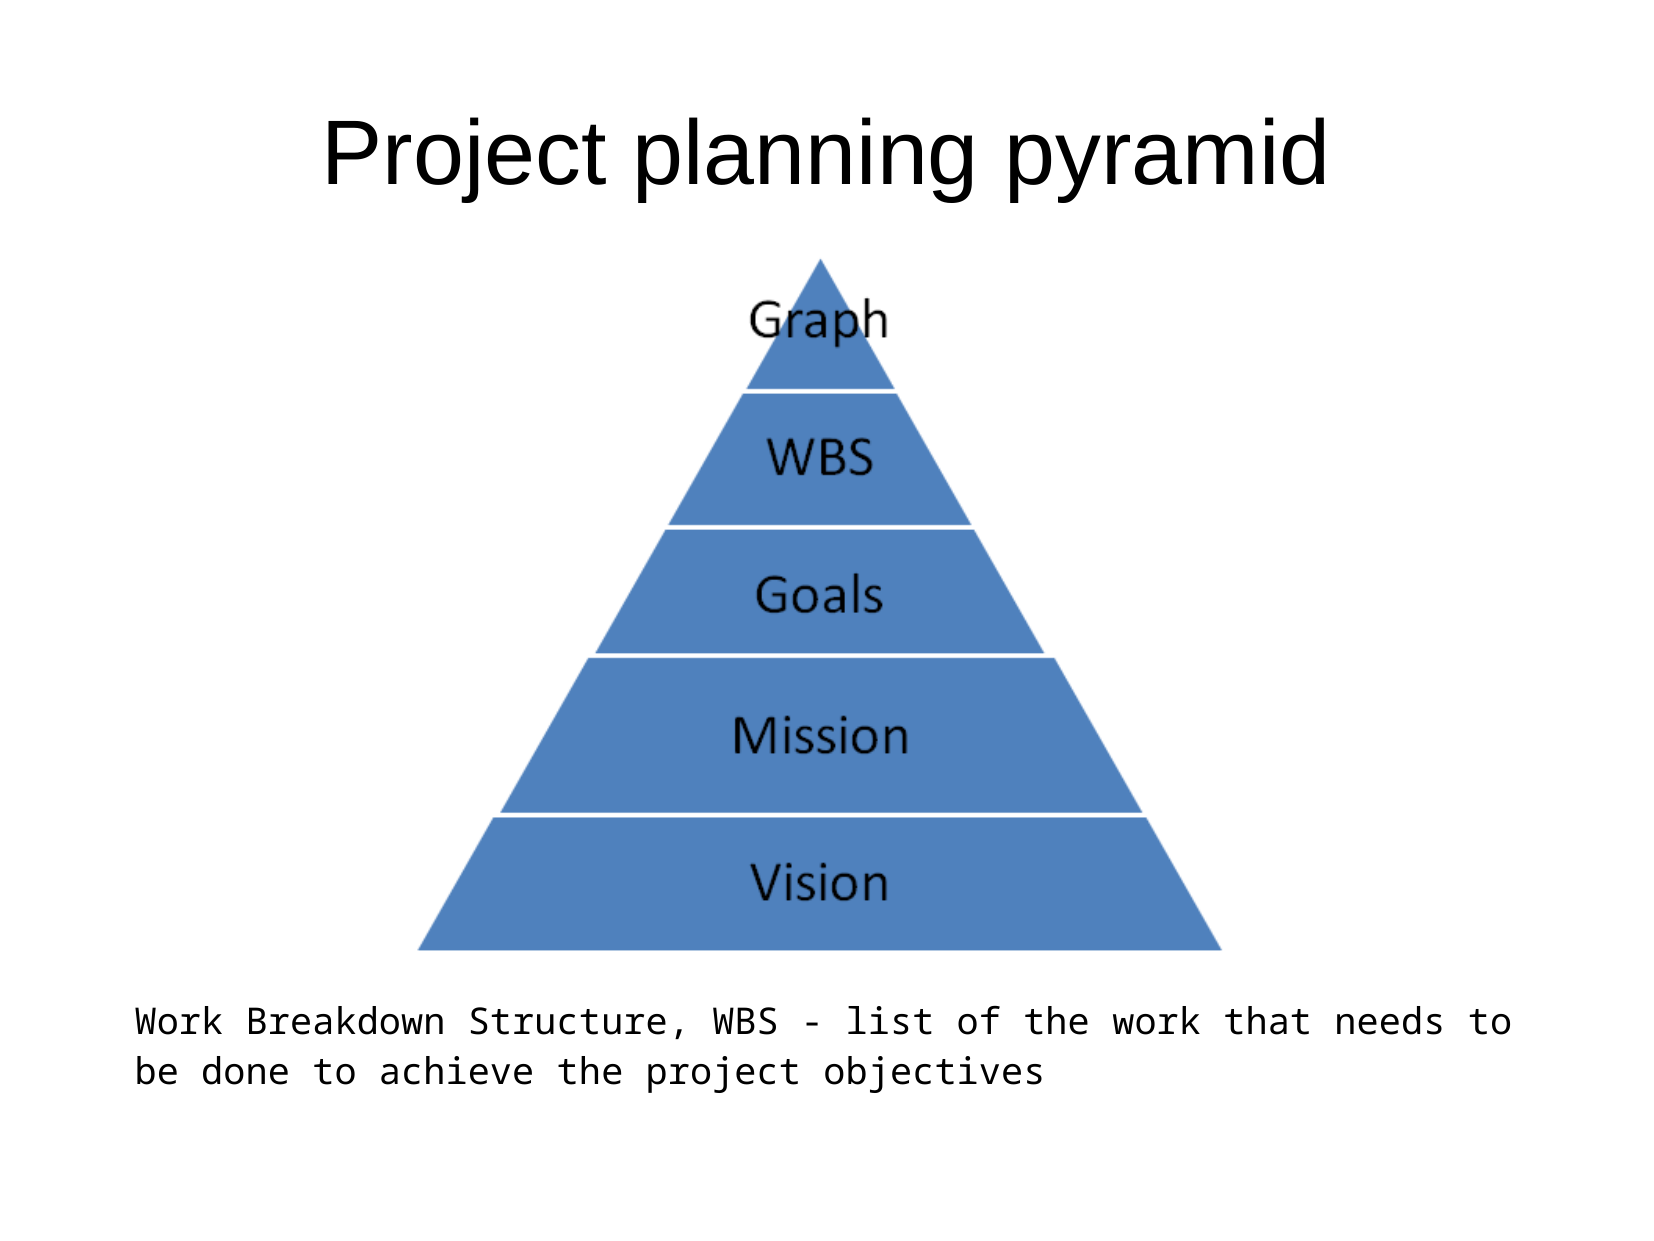

# Project planning pyramid
Work Breakdown Structure, WBS - list of the work that needs to be done to achieve the project objectives